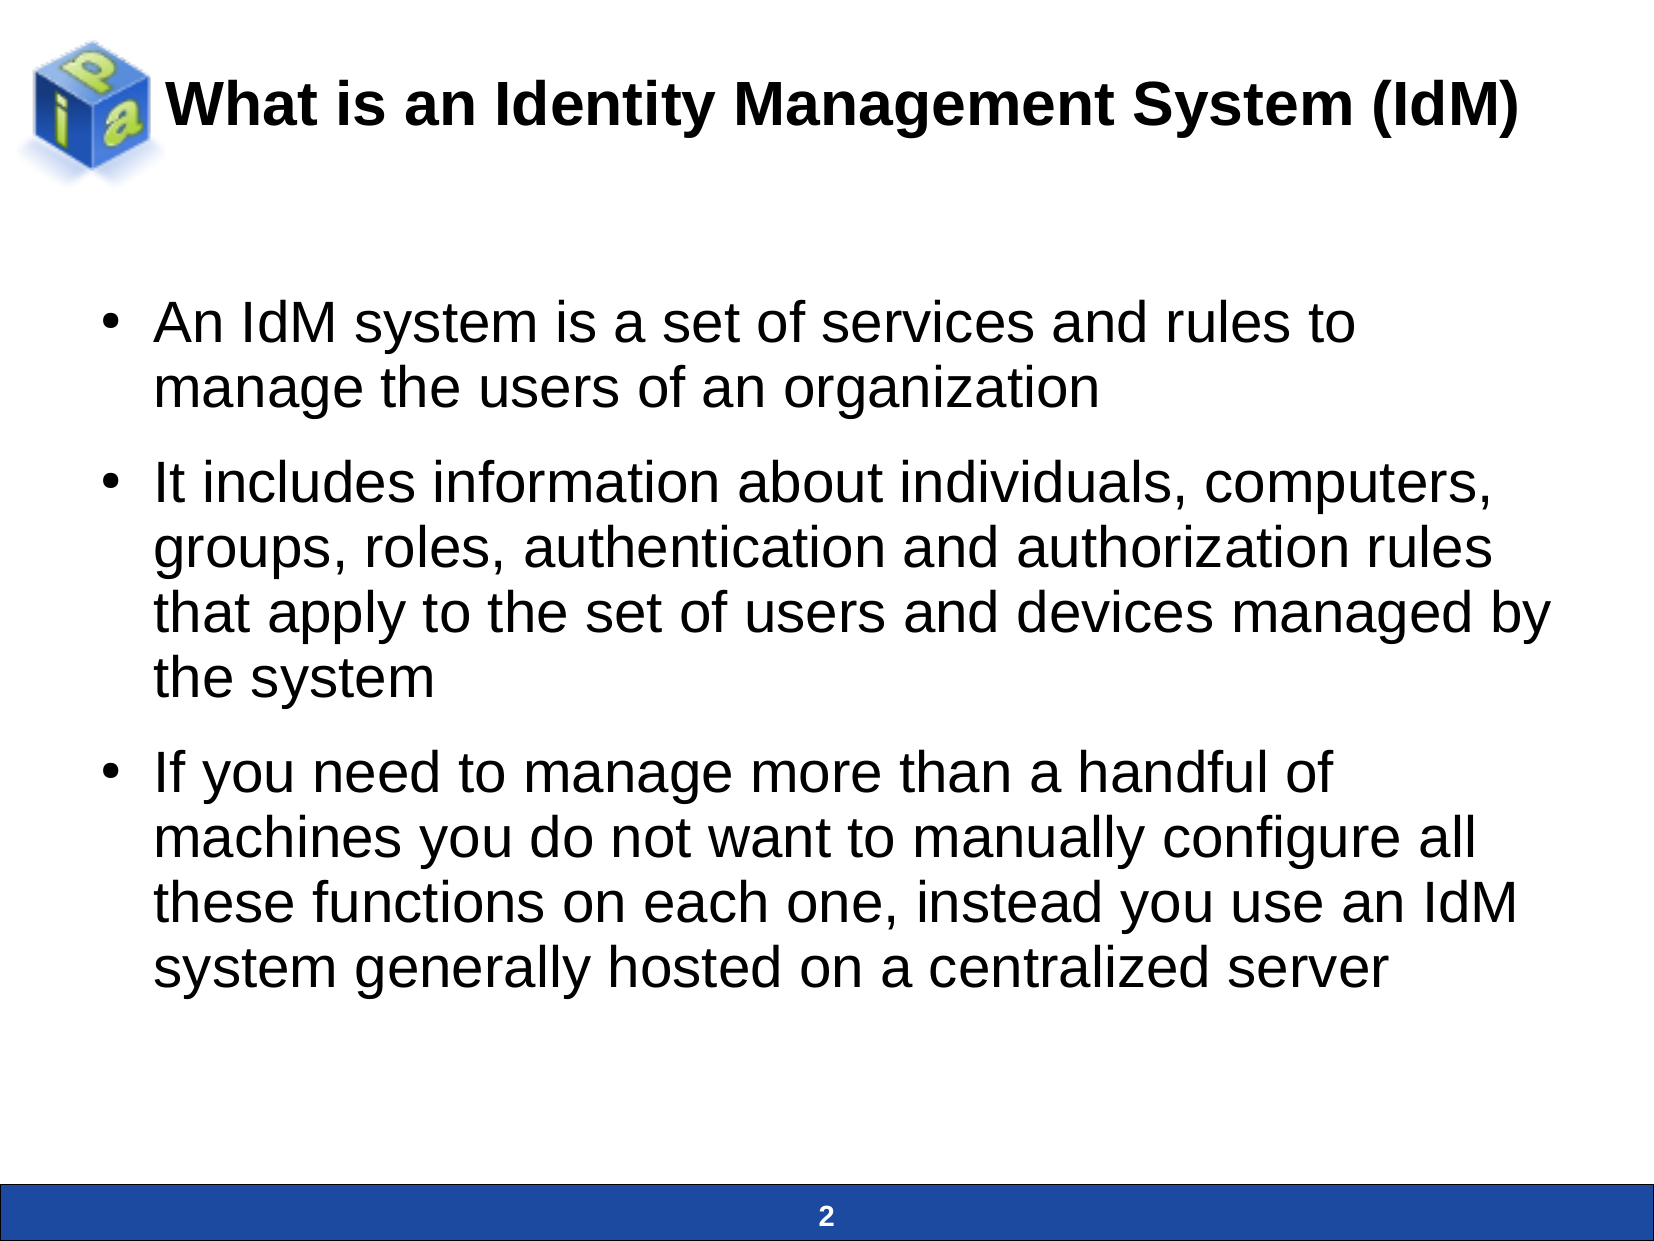

# What is an Identity Management System (IdM)
An IdM system is a set of services and rules to manage the users of an organization
It includes information about individuals, computers, groups, roles, authentication and authorization rules that apply to the set of users and devices managed by the system
If you need to manage more than a handful of machines you do not want to manually configure all these functions on each one, instead you use an IdM system generally hosted on a centralized server
2